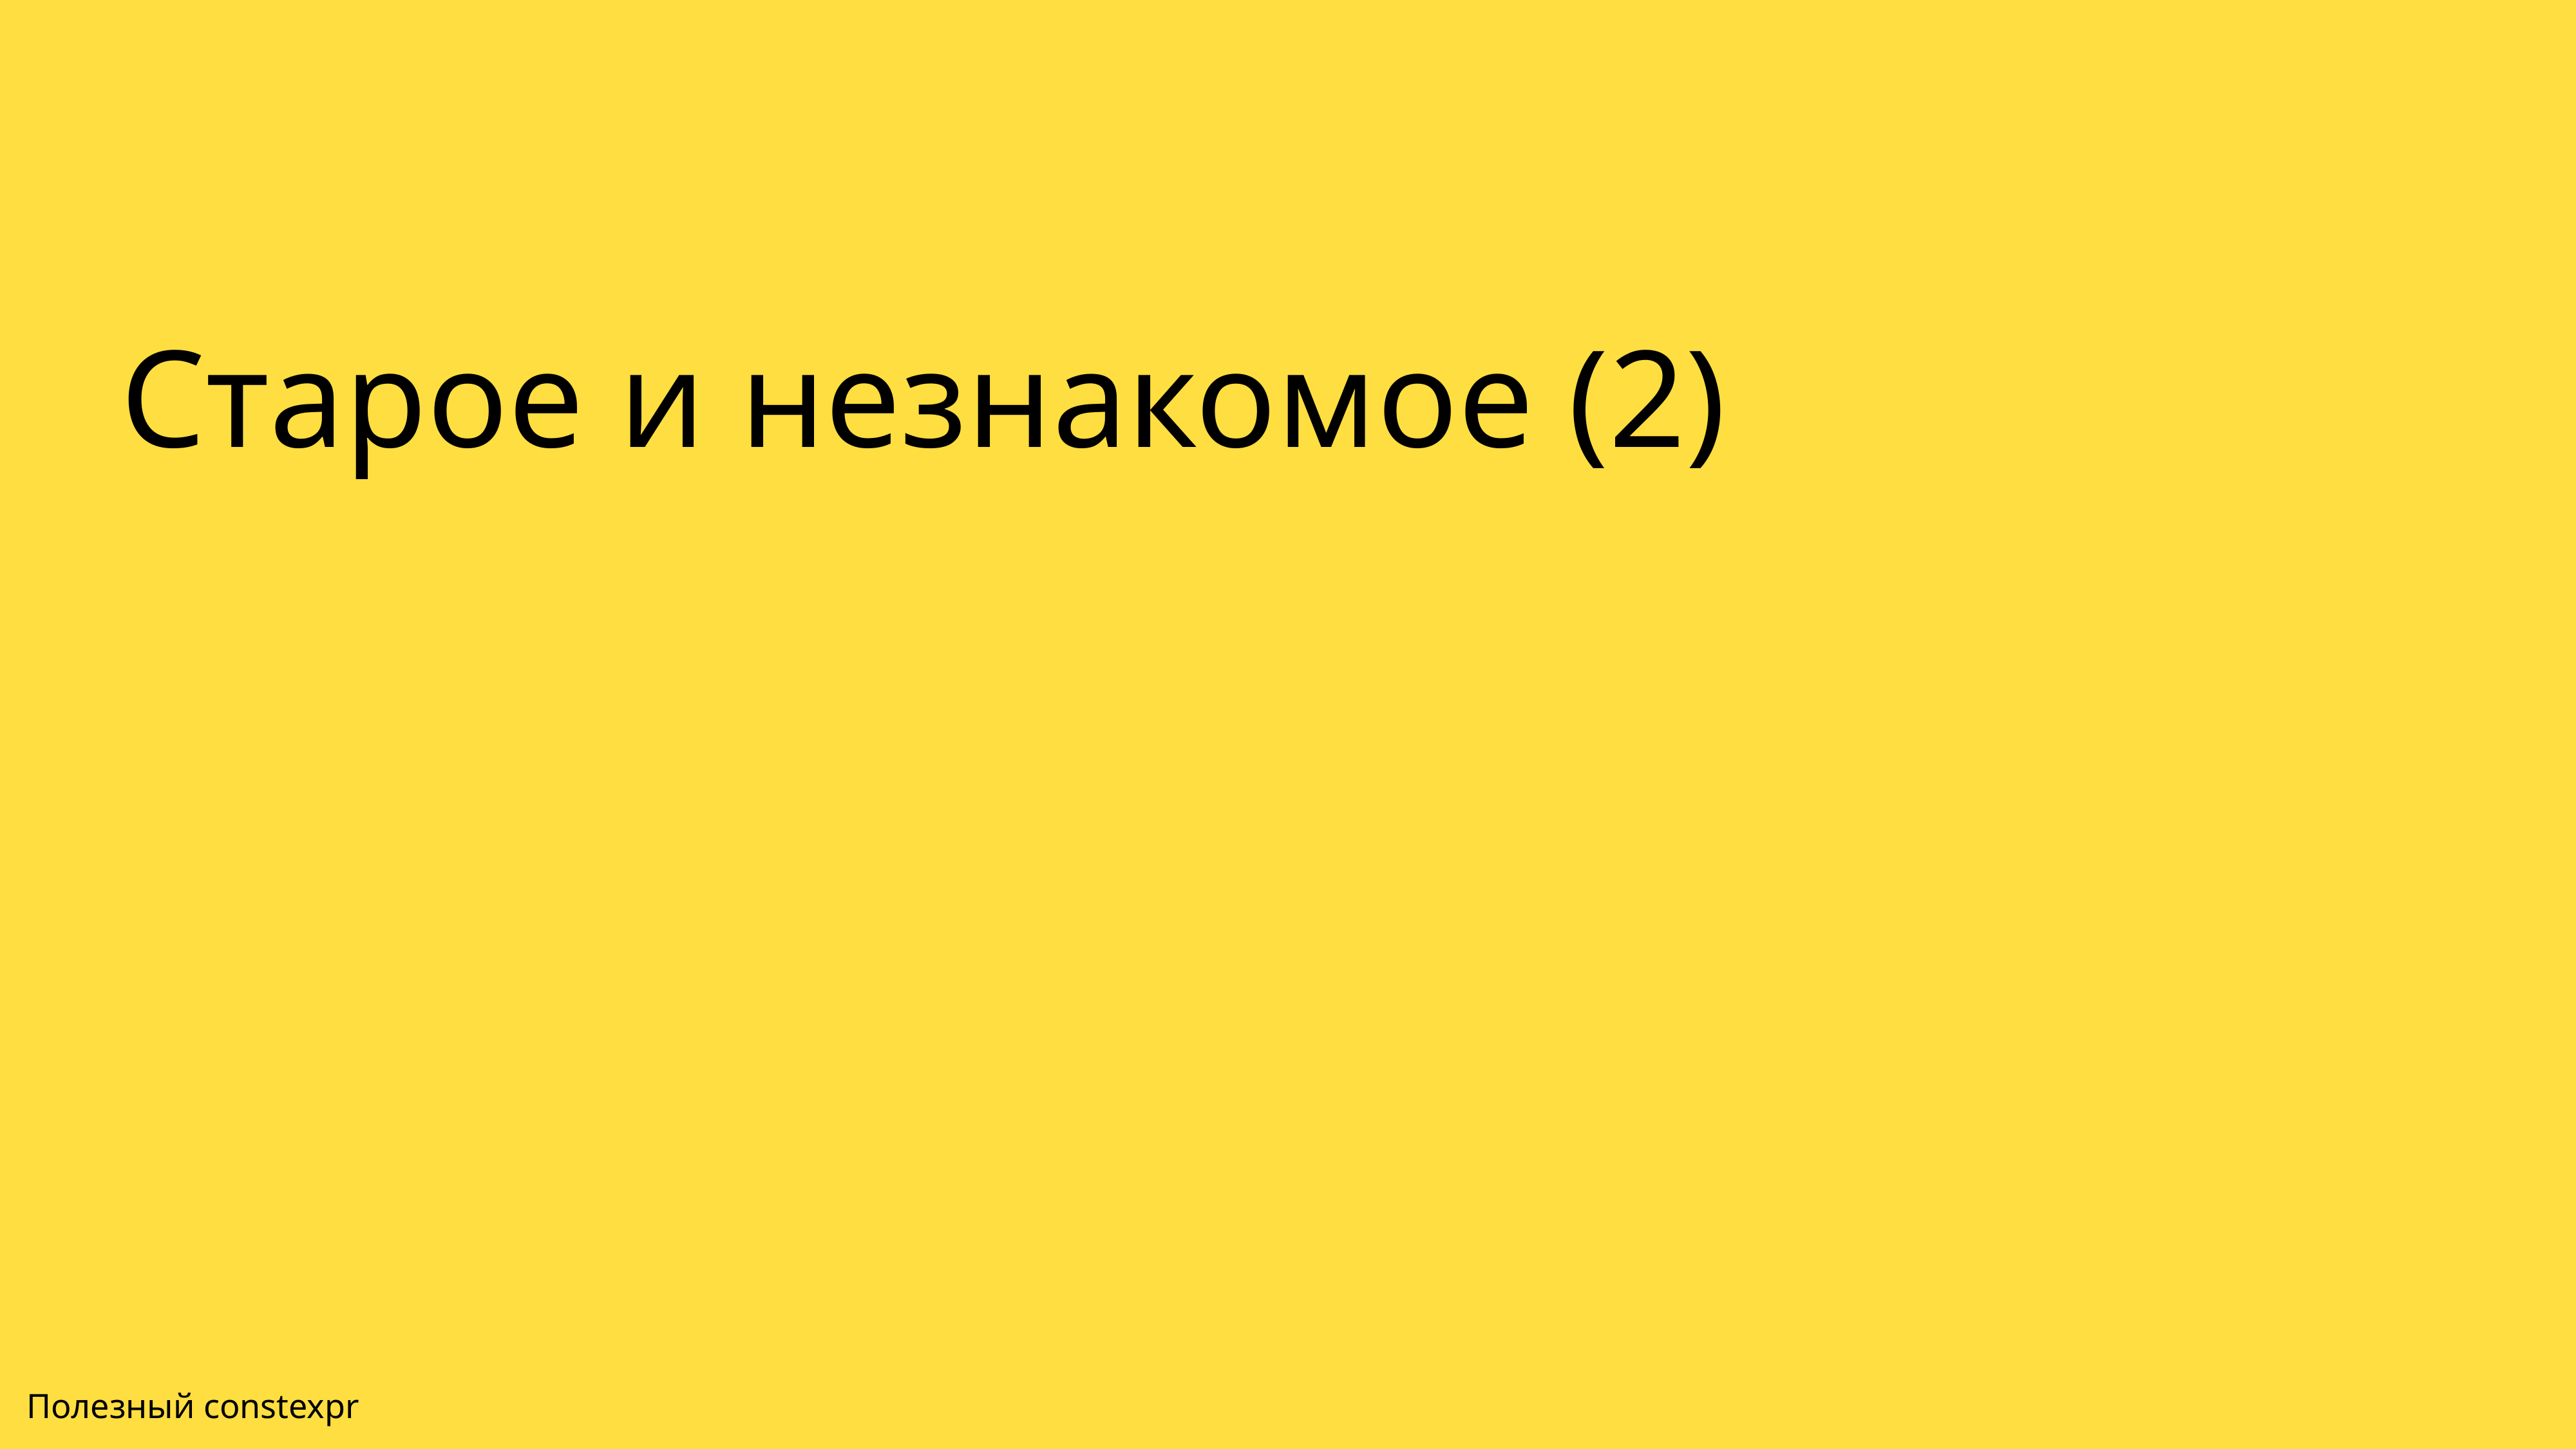

# Старое и незнакомое (2)
Полезный constexpr